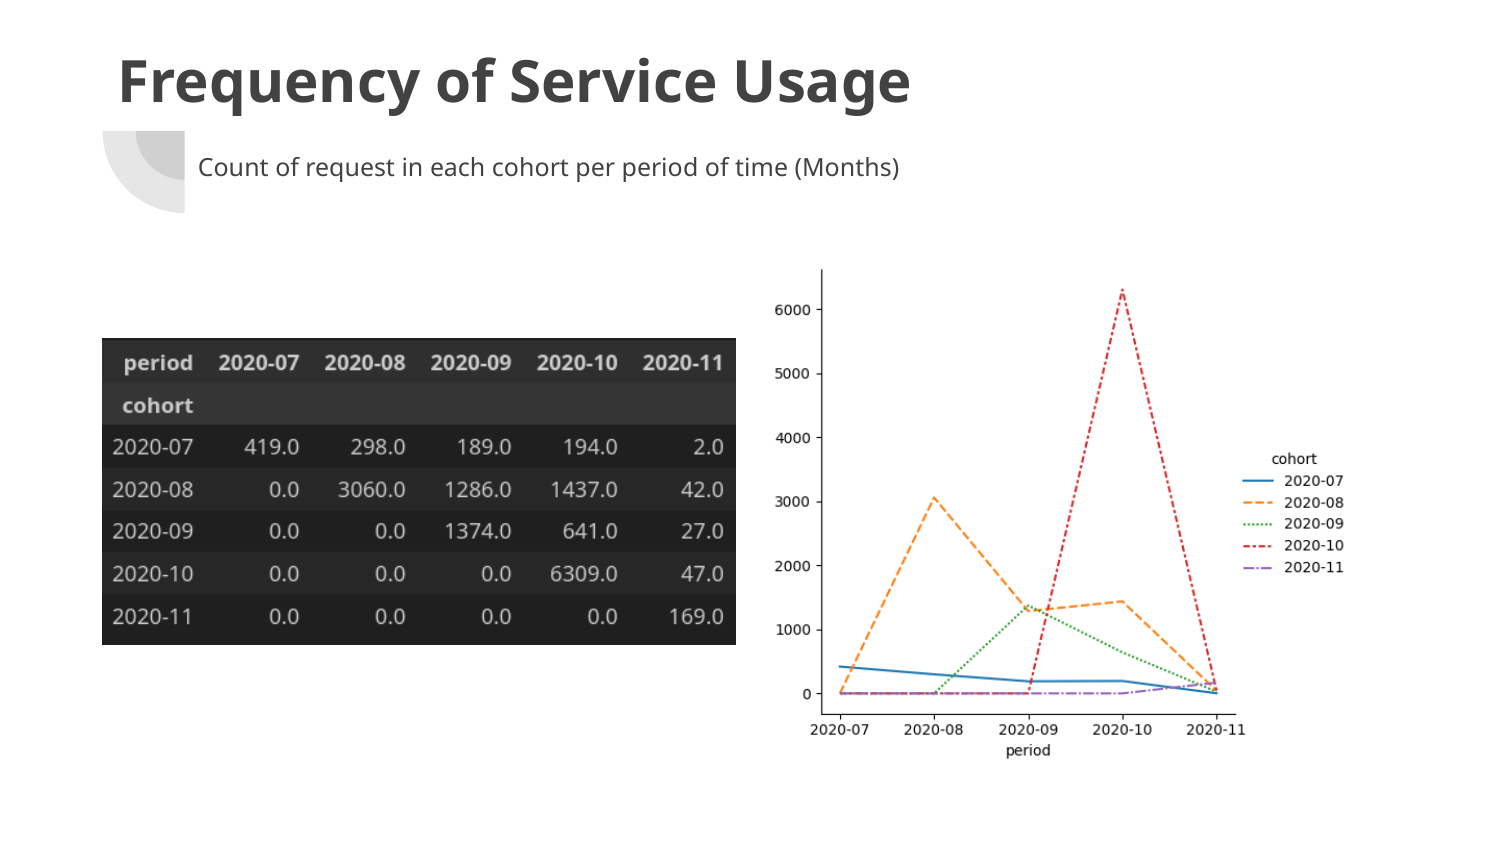

# Frequency of Service Usage
Count of request in each cohort per period of time (Months)